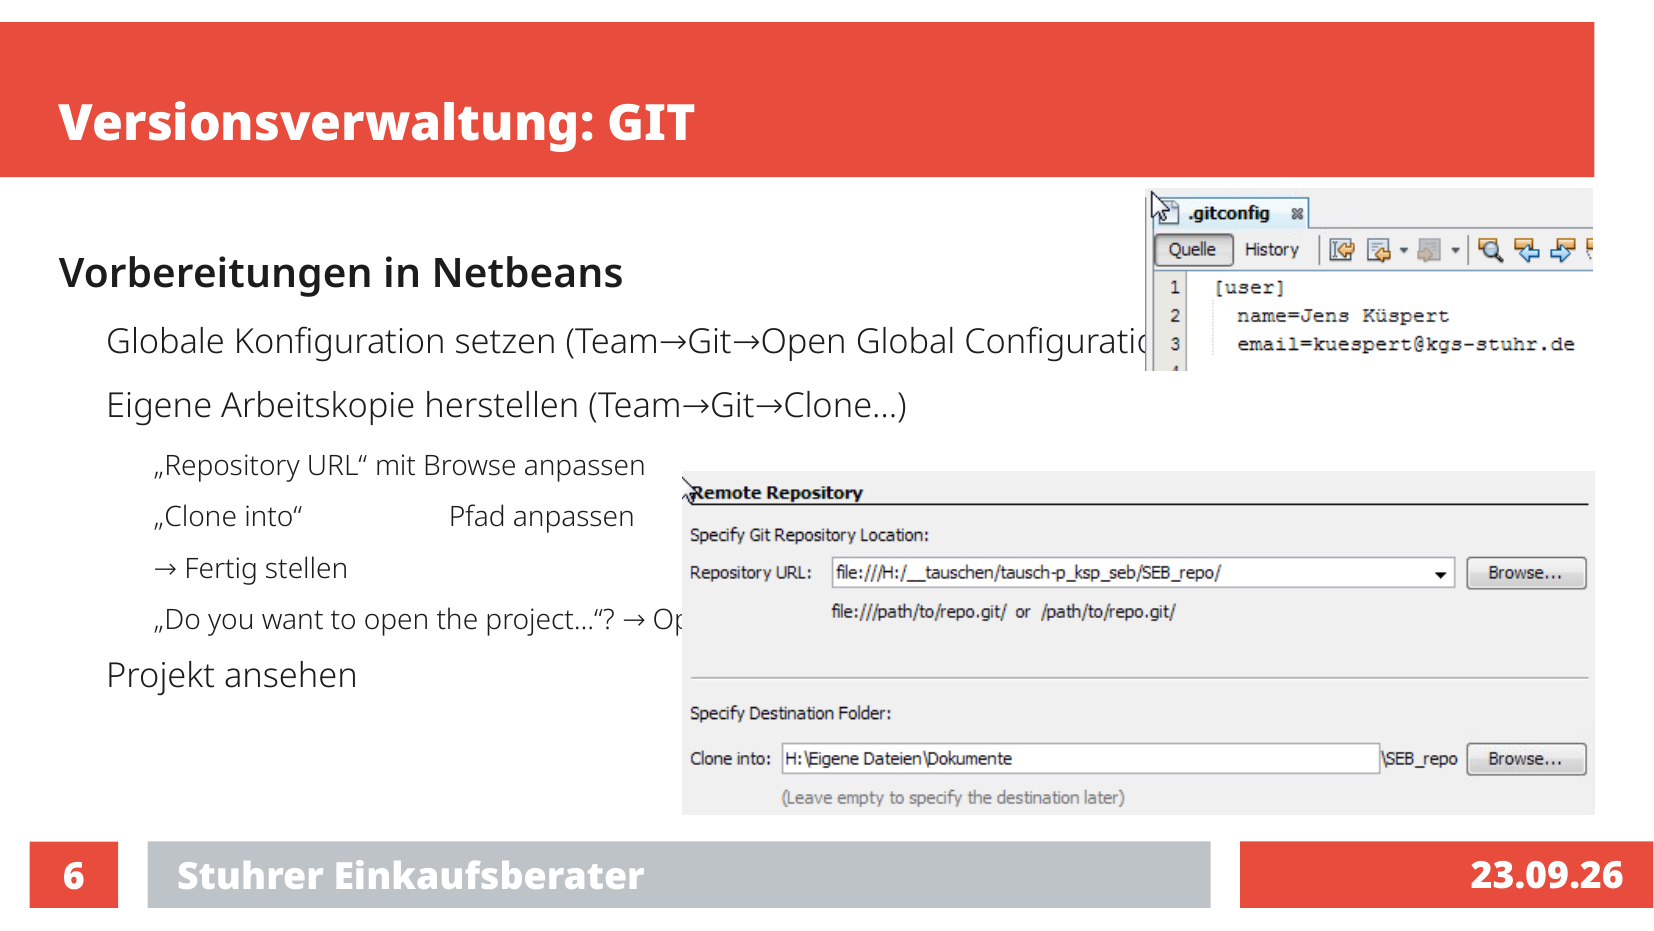

# Versionsverwaltung: GIT
Vorbereitungen in Netbeans
Globale Konfiguration setzen (Team→Git→Open Global Configuration)
Eigene Arbeitskopie herstellen (Team→Git→Clone…)
„Repository URL“	mit Browse anpassen
„Clone into“	 	Pfad anpassen
→ Fertig stellen
„Do you want to open the project...“? → Open
Projekt ansehen
6
Stuhrer Einkaufsberater